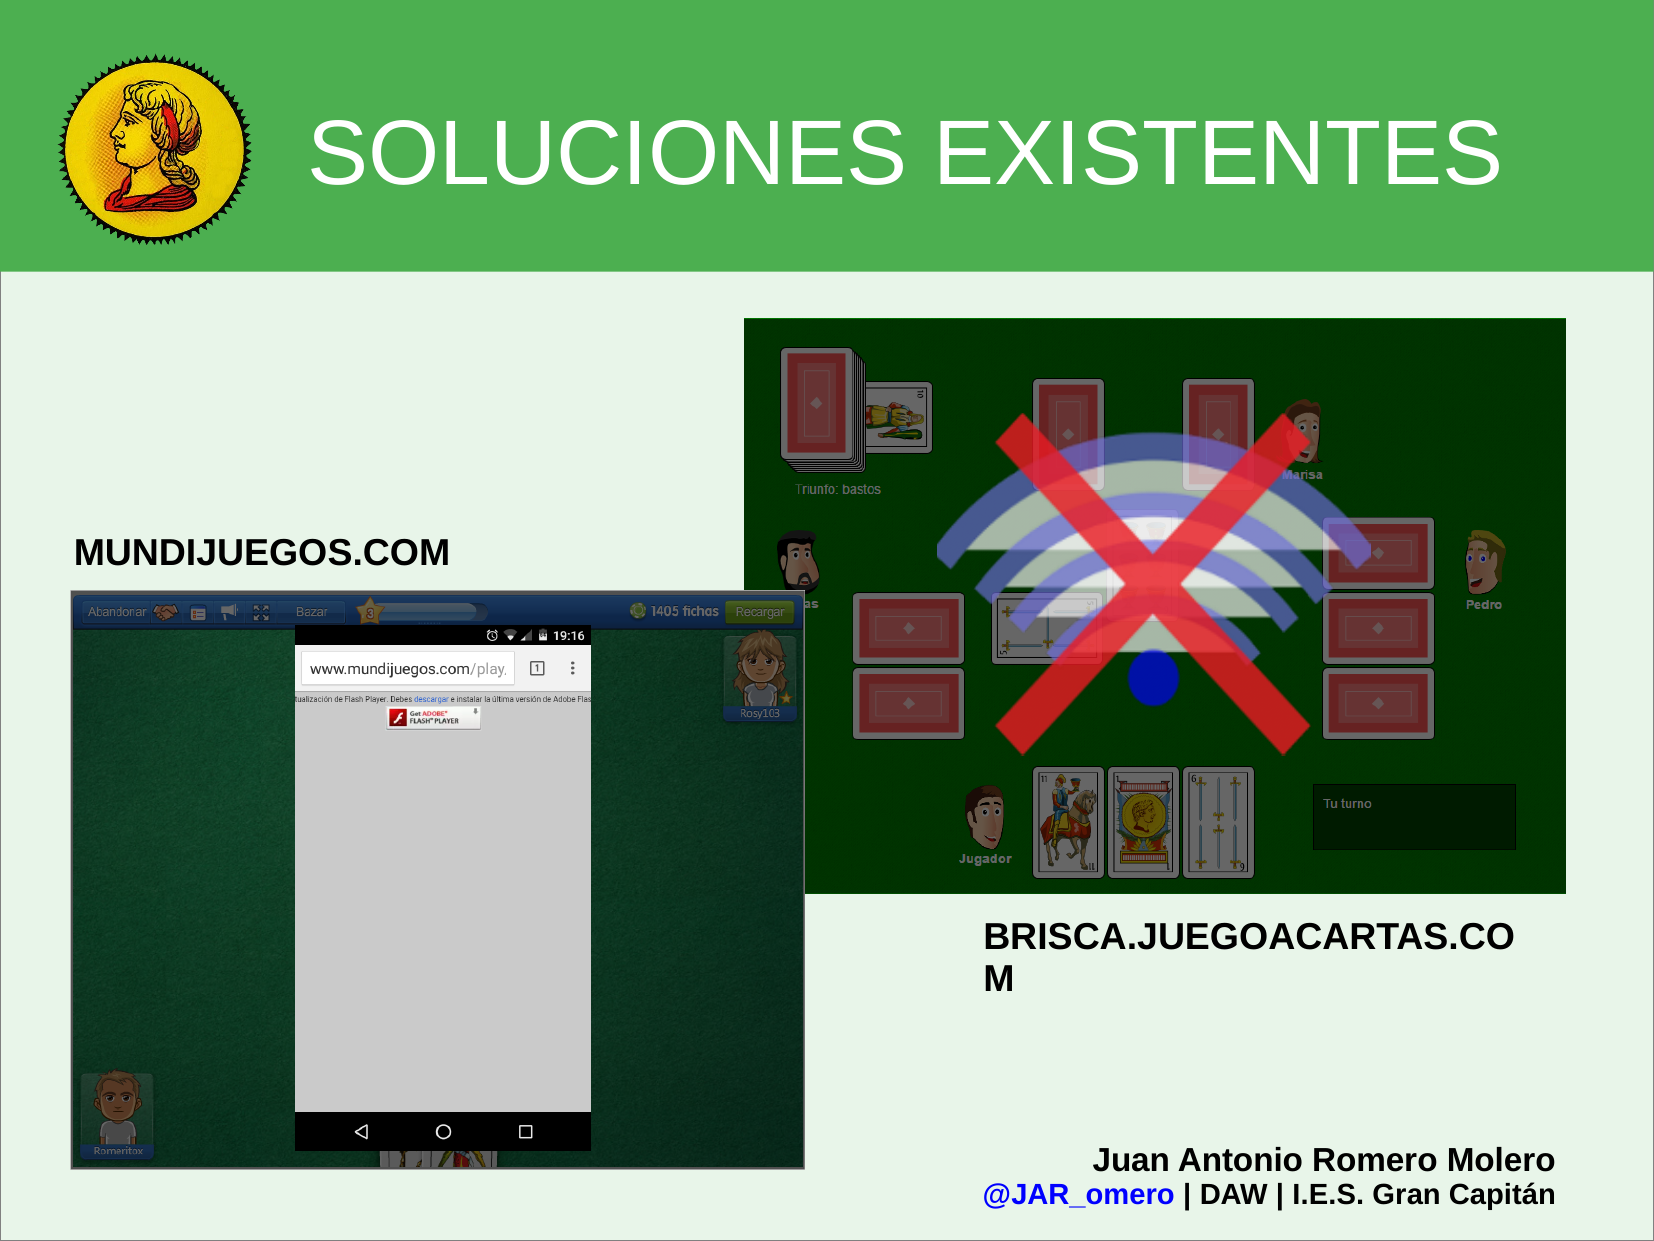

# SOLUCIONES EXISTENTES
MUNDIJUEGOS.COM
BRISCA.JUEGOACARTAS.COM
Juan Antonio Romero Molero
@JAR_omero | DAW | I.E.S. Gran Capitán